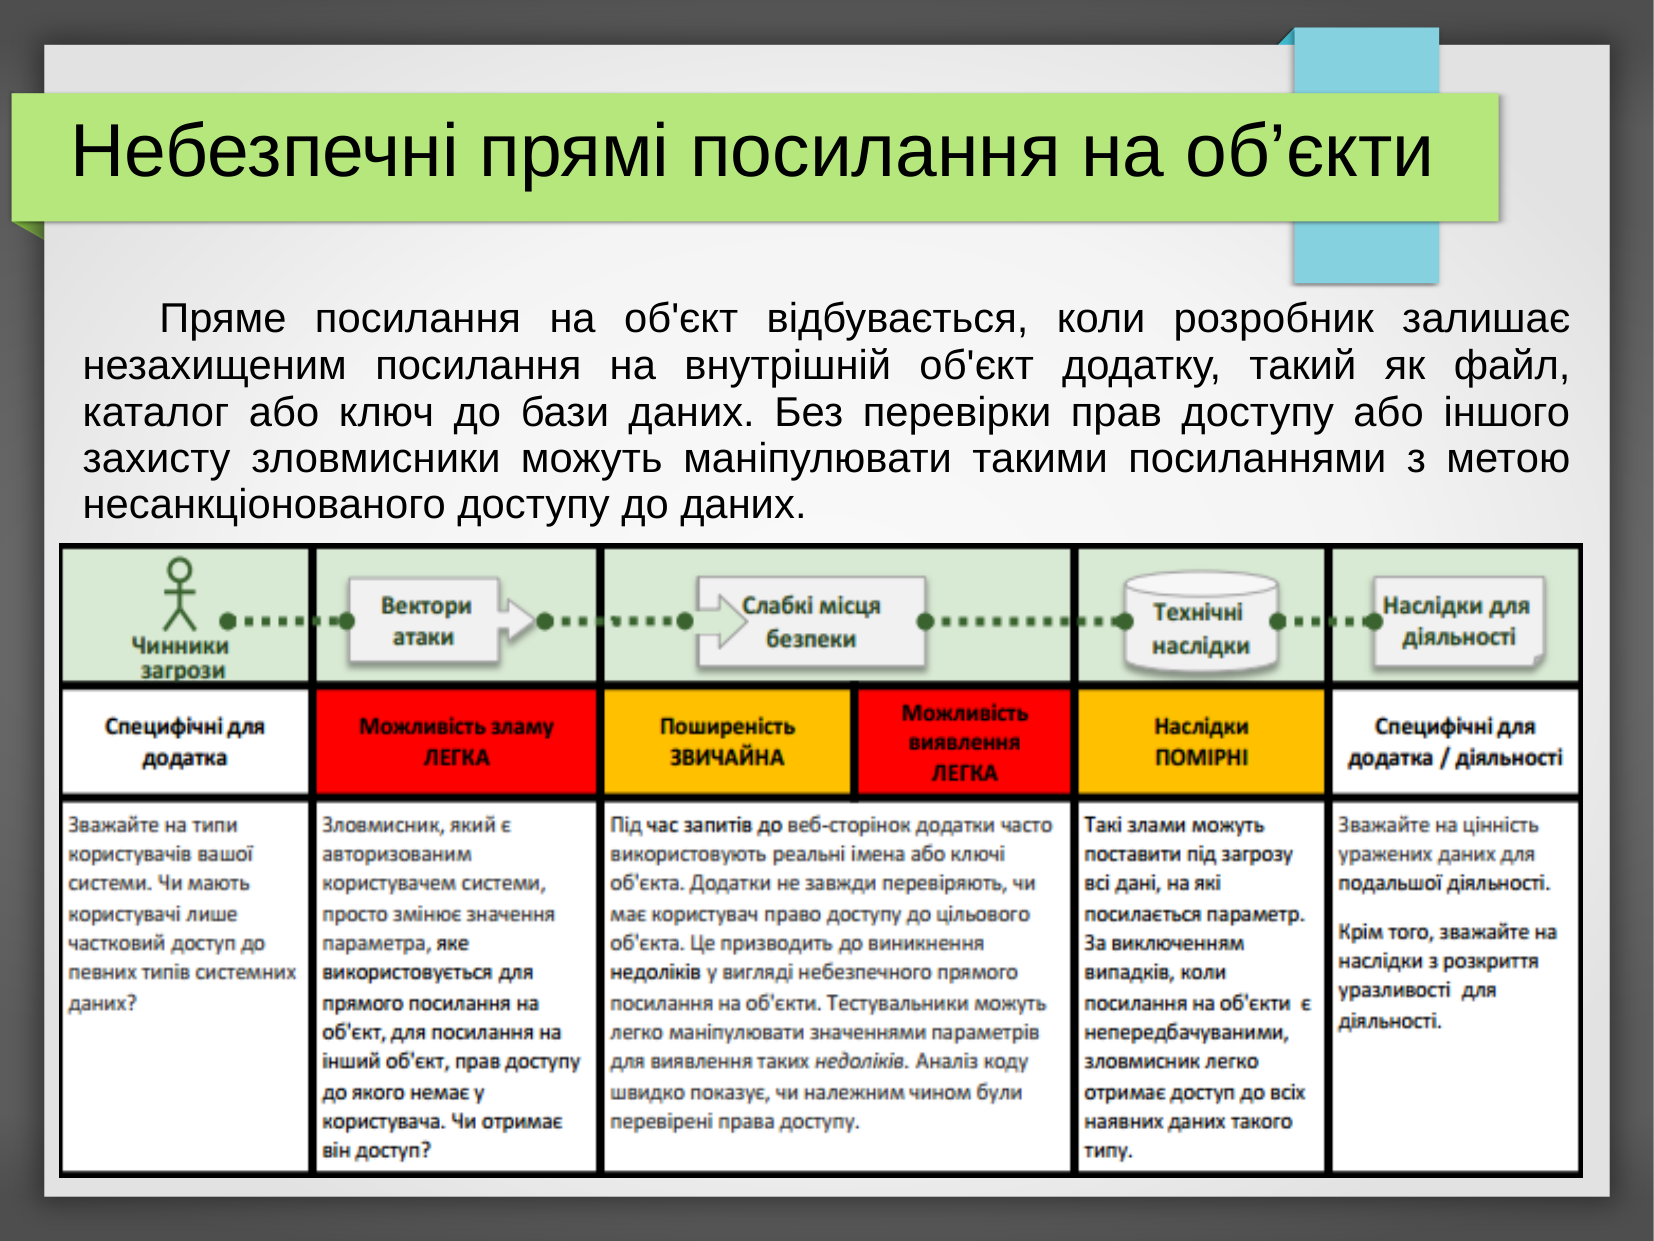

# Небезпечні прямі посилання на об’єкти
Пряме посилання на об'єкт відбувається, коли розробник залишає незахищеним посилання на внутрішній об'єкт додатку, такий як файл, каталог або ключ до бази даних. Без перевірки прав доступу або іншого захисту зловмисники можуть маніпулювати такими посиланнями з метою несанкціонованого доступу до даних.